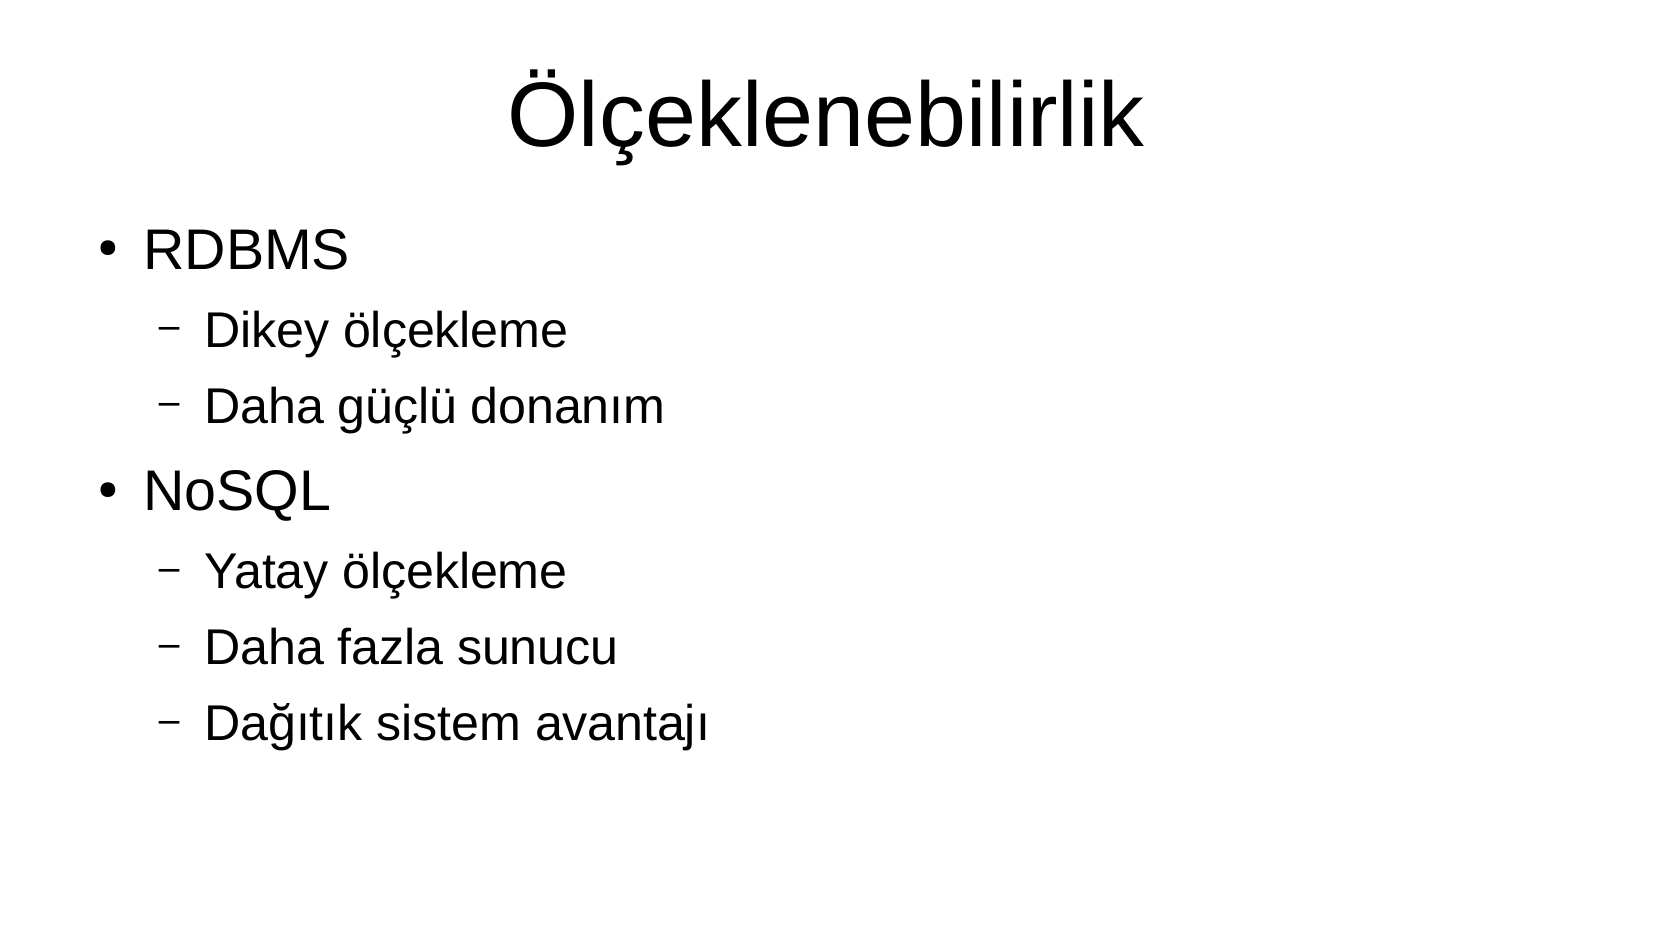

# Ölçeklenebilirlik
RDBMS
Dikey ölçekleme
Daha güçlü donanım
NoSQL
Yatay ölçekleme
Daha fazla sunucu
Dağıtık sistem avantajı